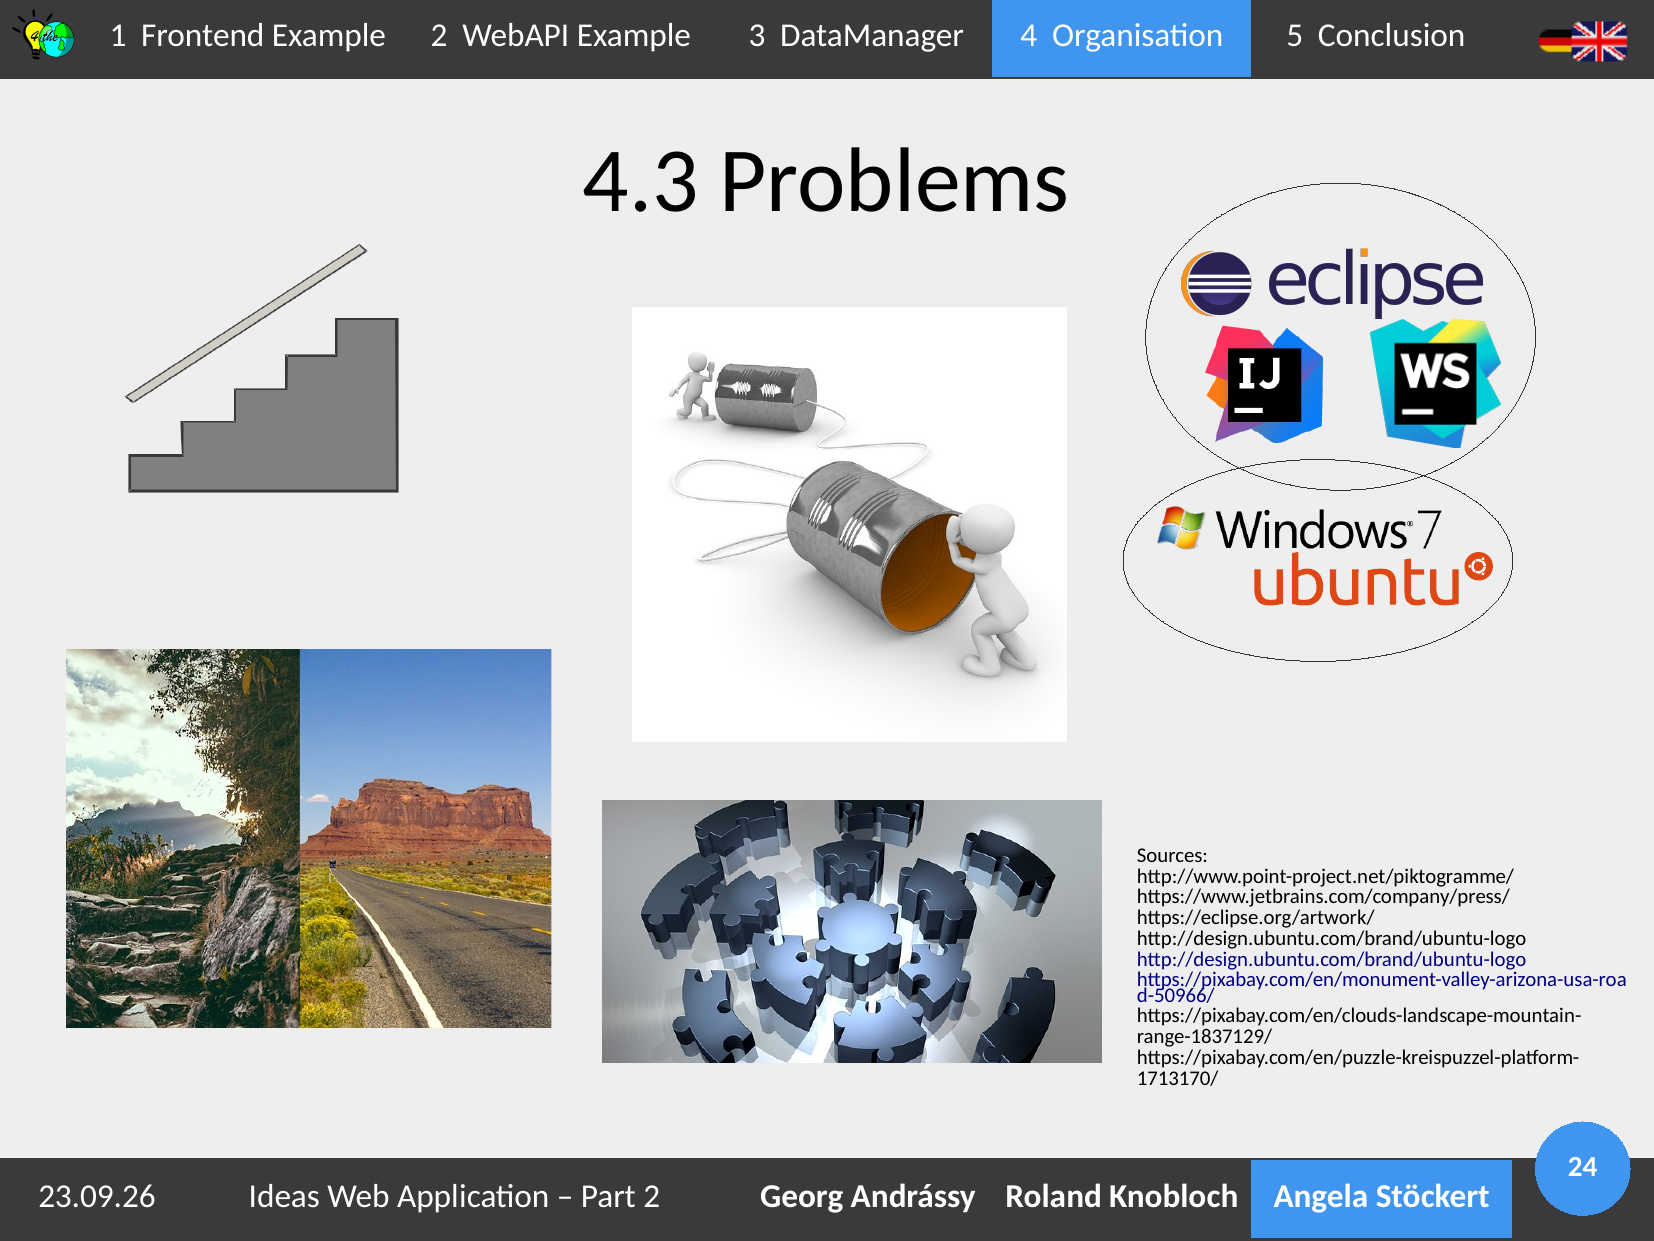

1 Frontend Example
2 WebAPI Example
3 DataManager
4 Organisation
5 Conclusion
# 4.3 Problems
Sources:
http://www.point-project.net/piktogramme/
https://www.jetbrains.com/company/press/
https://eclipse.org/artwork/
http://design.ubuntu.com/brand/ubuntu-logo
http://design.ubuntu.com/brand/ubuntu-logo
https://pixabay.com/en/monument-valley-arizona-usa-road-50966/https://pixabay.com/en/clouds-landscape-mountain-range-1837129/
https://pixabay.com/en/puzzle-kreispuzzel-platform-1713170/
Ideas Web Application – Part 2
Georg Andrássy
Roland Knobloch
Angela Stöckert